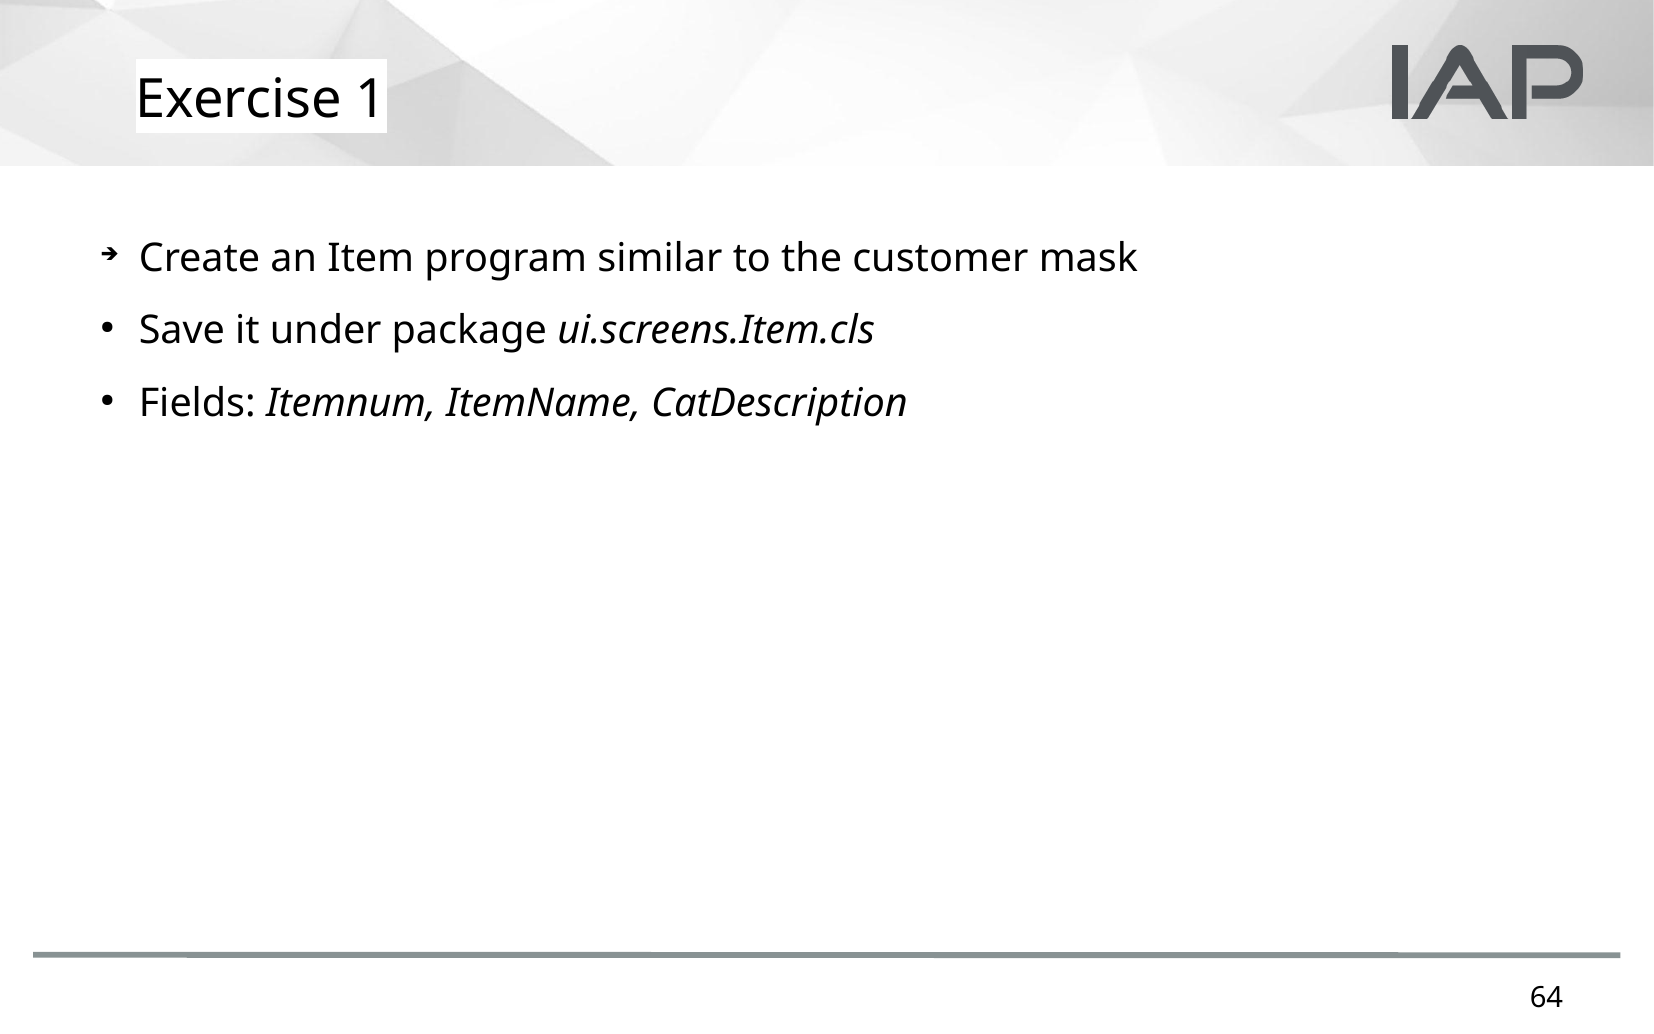

# Exercise 1
Create an Item program similar to the customer mask
Save it under package ui.screens.Item.cls
Fields: Itemnum, ItemName, CatDescription
64